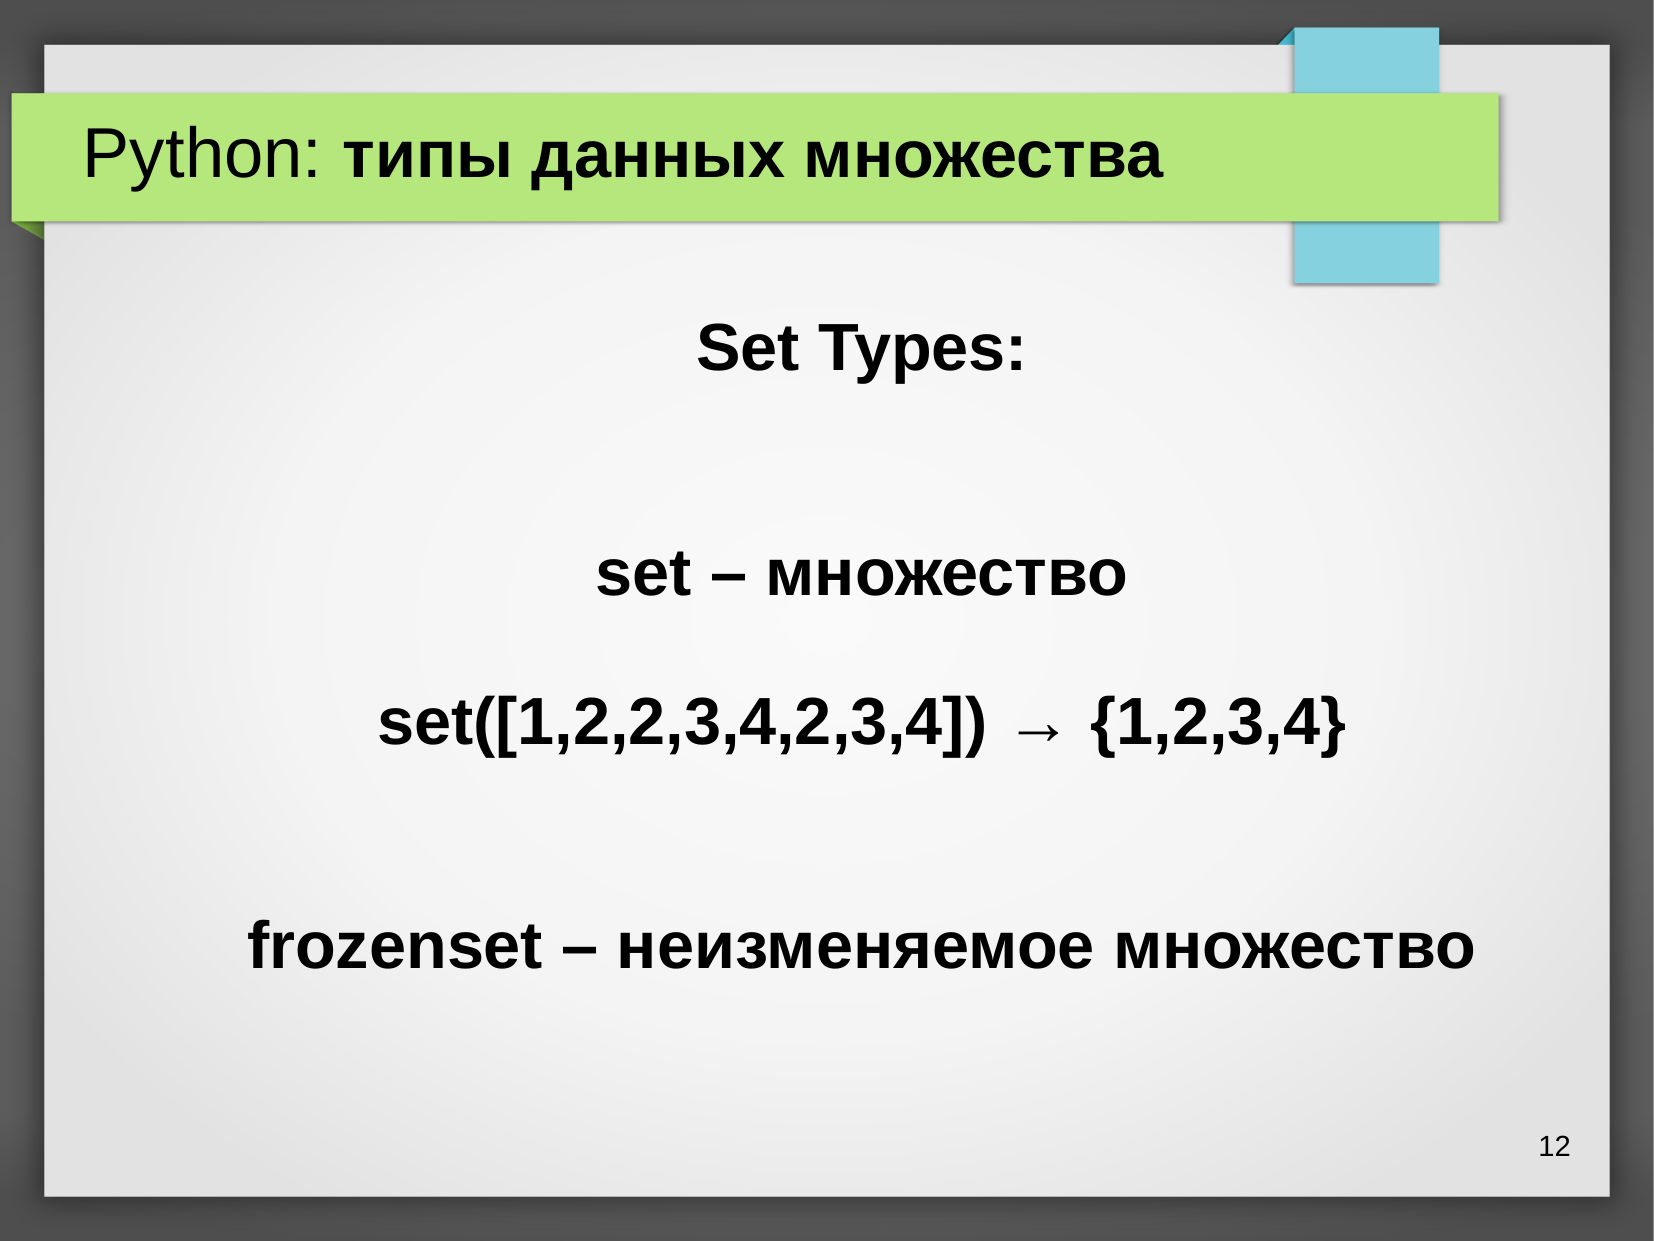

# Python: типы данных множества
Set Types:
set – множество
set([1,2,2,3,4,2,3,4]) → {1,2,3,4}
frozenset – неизменяемое множество
12